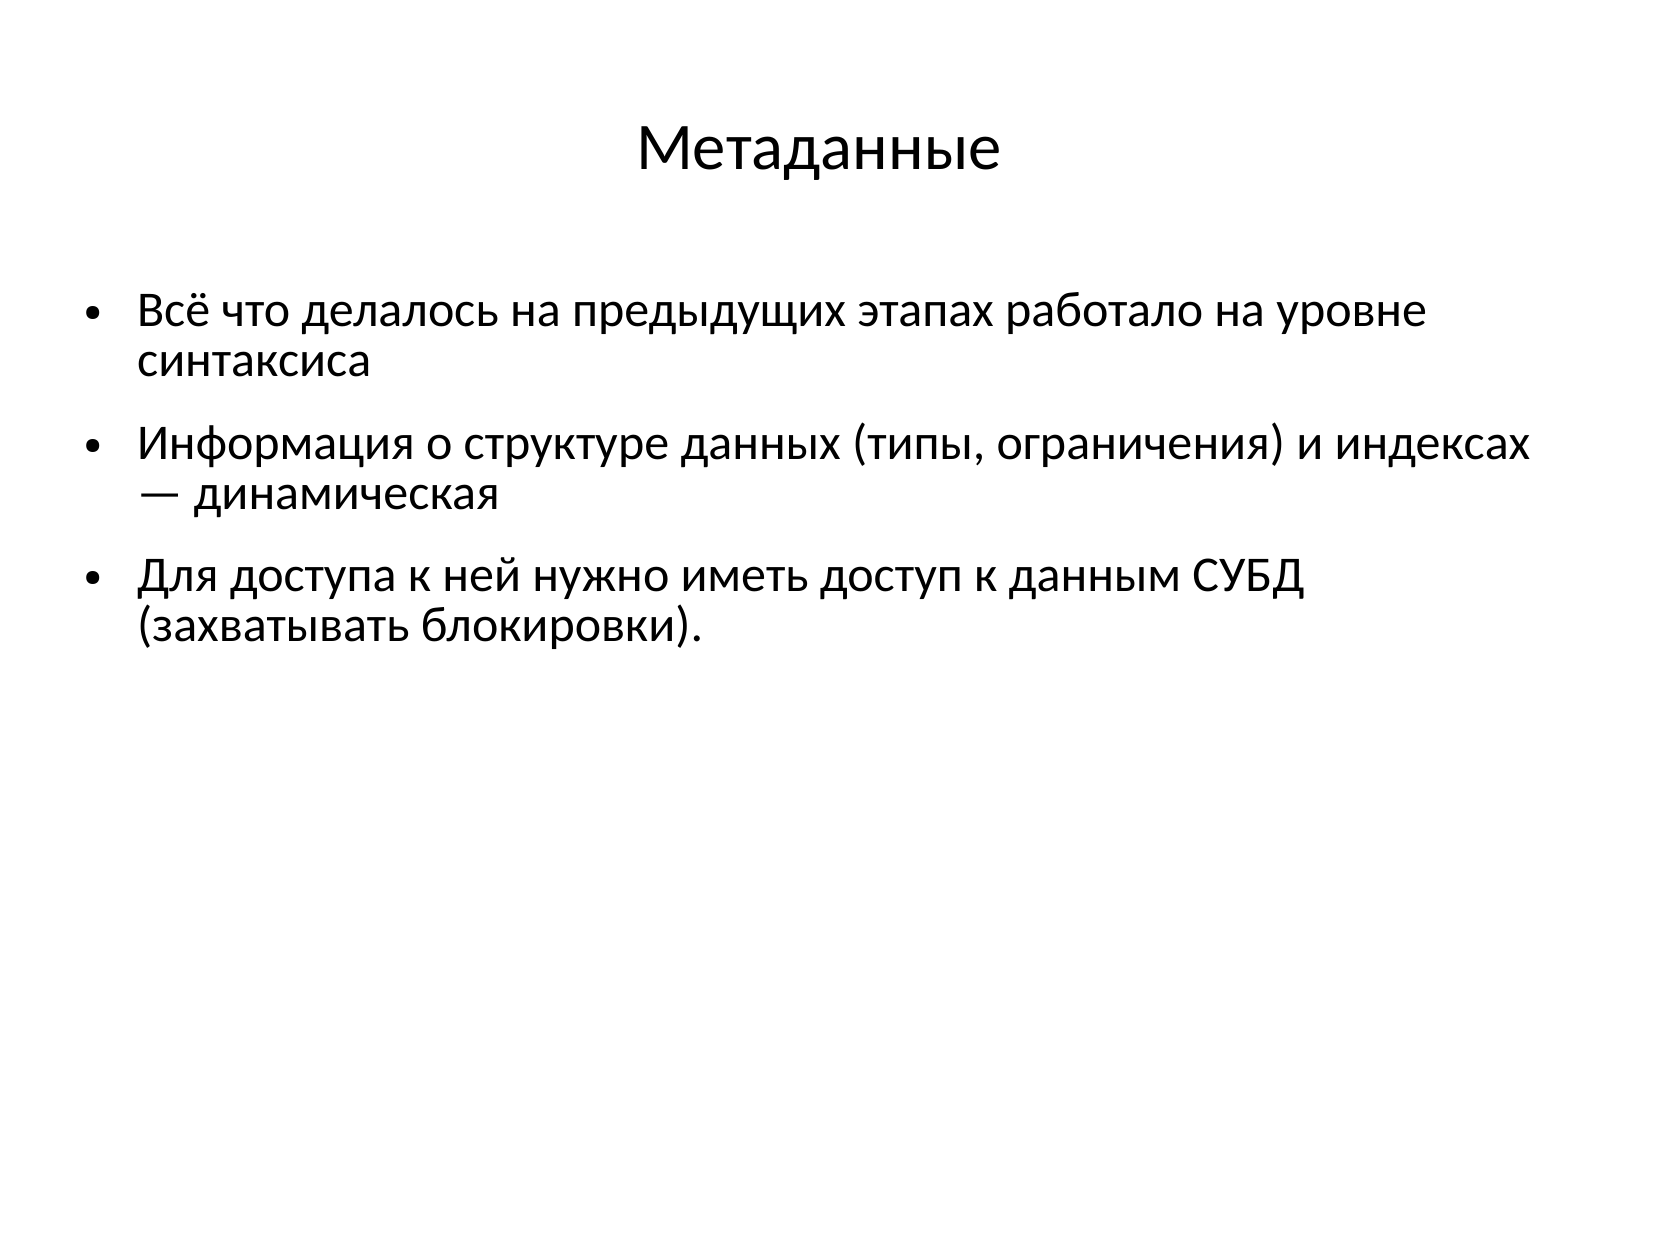

# Метаданные
Всё что делалось на предыдущих этапах работало на уровне синтаксиса
Информация о структуре данных (типы, ограничения) и индексах — динамическая
Для доступа к ней нужно иметь доступ к данным СУБД (захватывать блокировки).